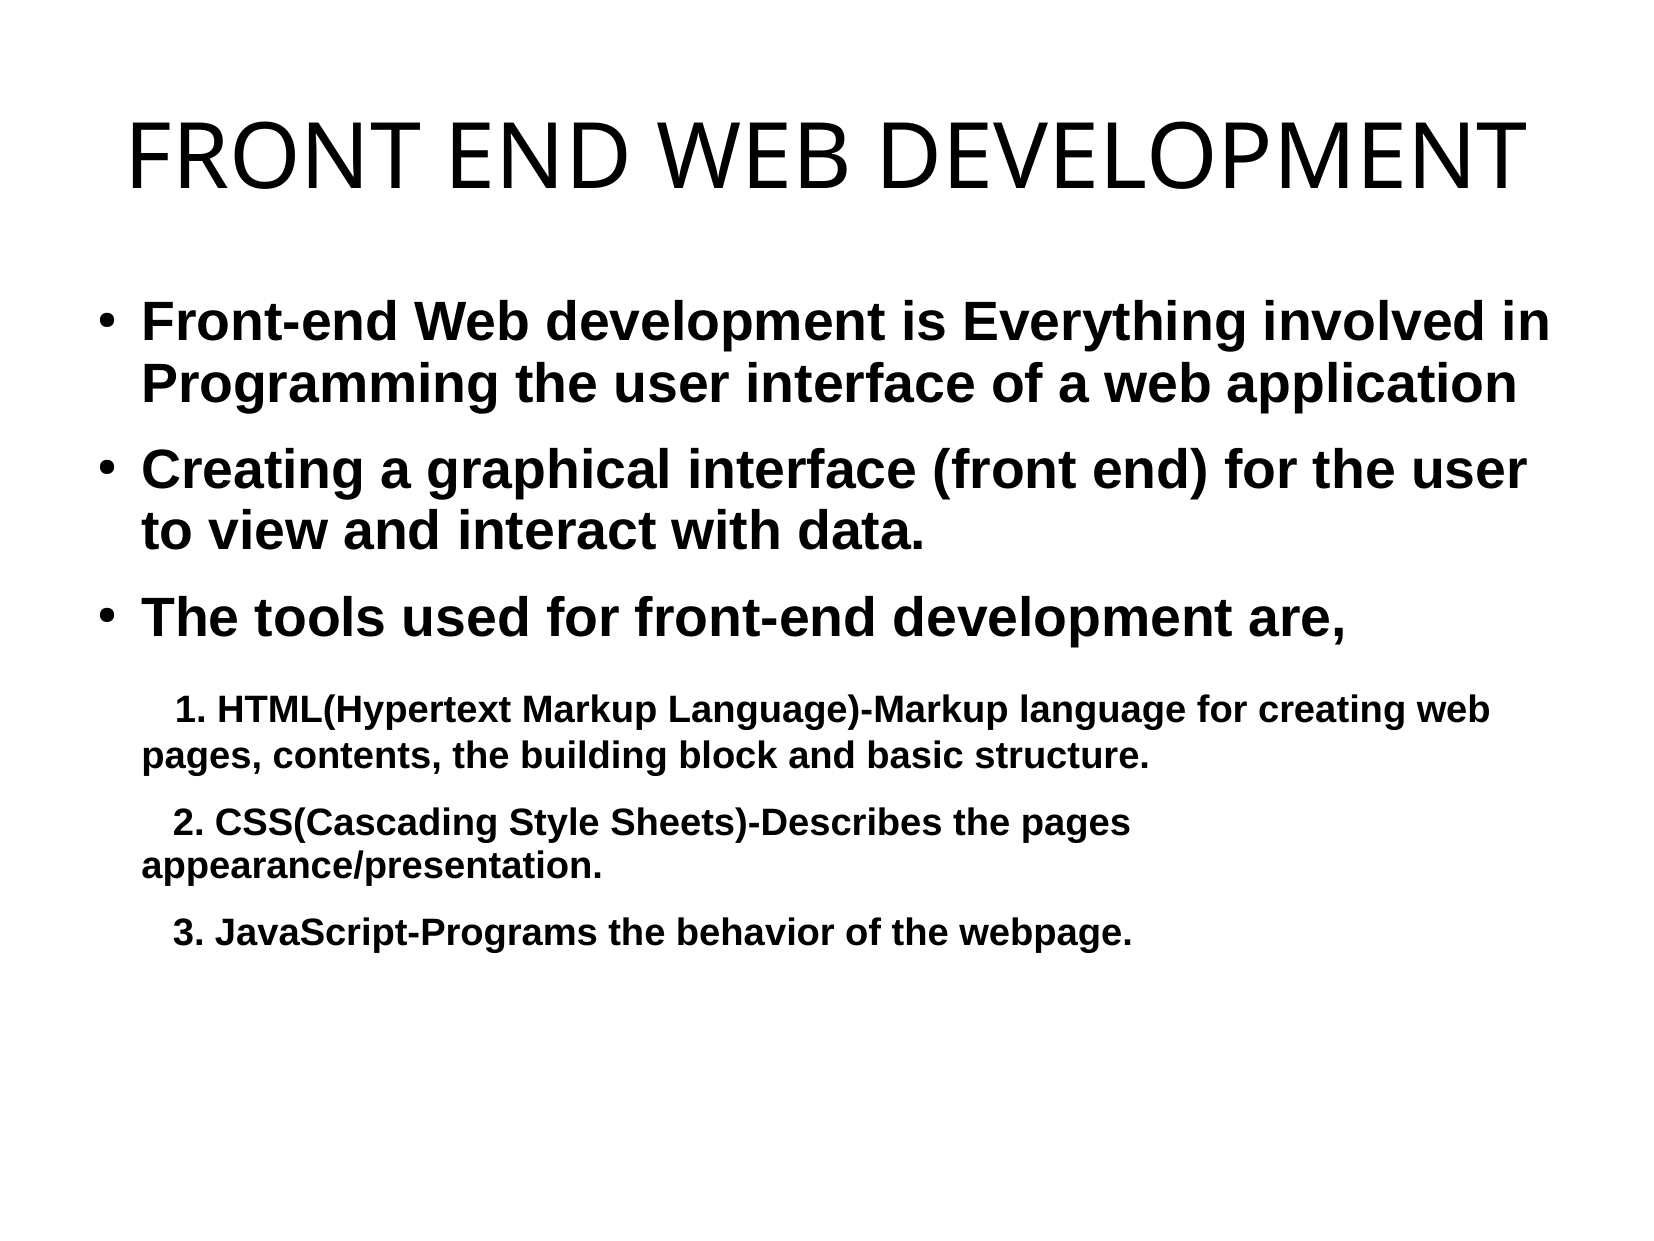

# FRONT END WEB DEVELOPMENT
Front-end Web development is Everything involved in Programming the user interface of a web application
Creating a graphical interface (front end) for the user to view and interact with data.
The tools used for front-end development are,
 1. HTML(Hypertext Markup Language)-Markup language for creating web pages, contents, the building block and basic structure.
 2. CSS(Cascading Style Sheets)-Describes the pages appearance/presentation.
 3. JavaScript-Programs the behavior of the webpage.